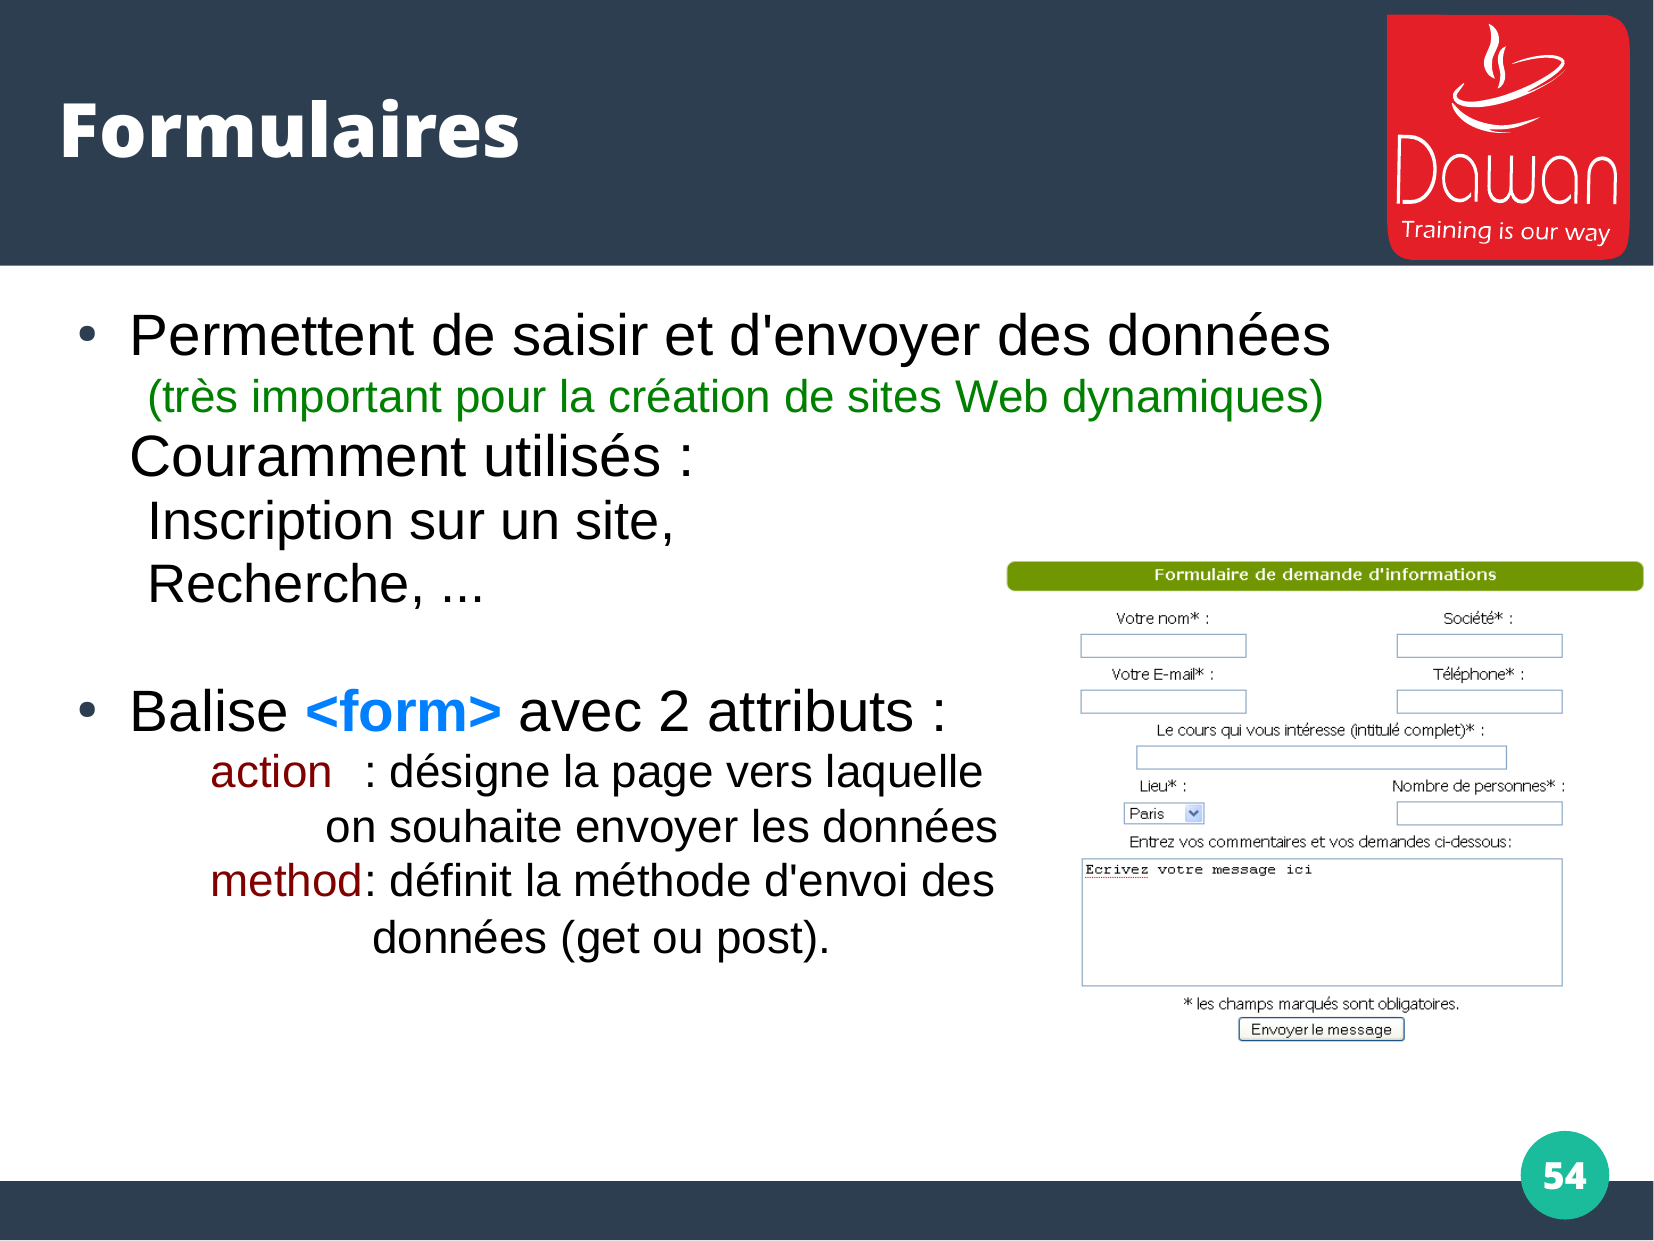

# Formulaires
Permettent de saisir et d'envoyer des données
(très important pour la création de sites Web dynamiques)
Couramment utilisés :
Inscription sur un site,
Recherche, ...
Balise <form> avec 2 attributs :
 action	: désigne la page vers laquelle
 on souhaite envoyer les données
 method	: définit la méthode d'envoi des
 données (get ou post).
54